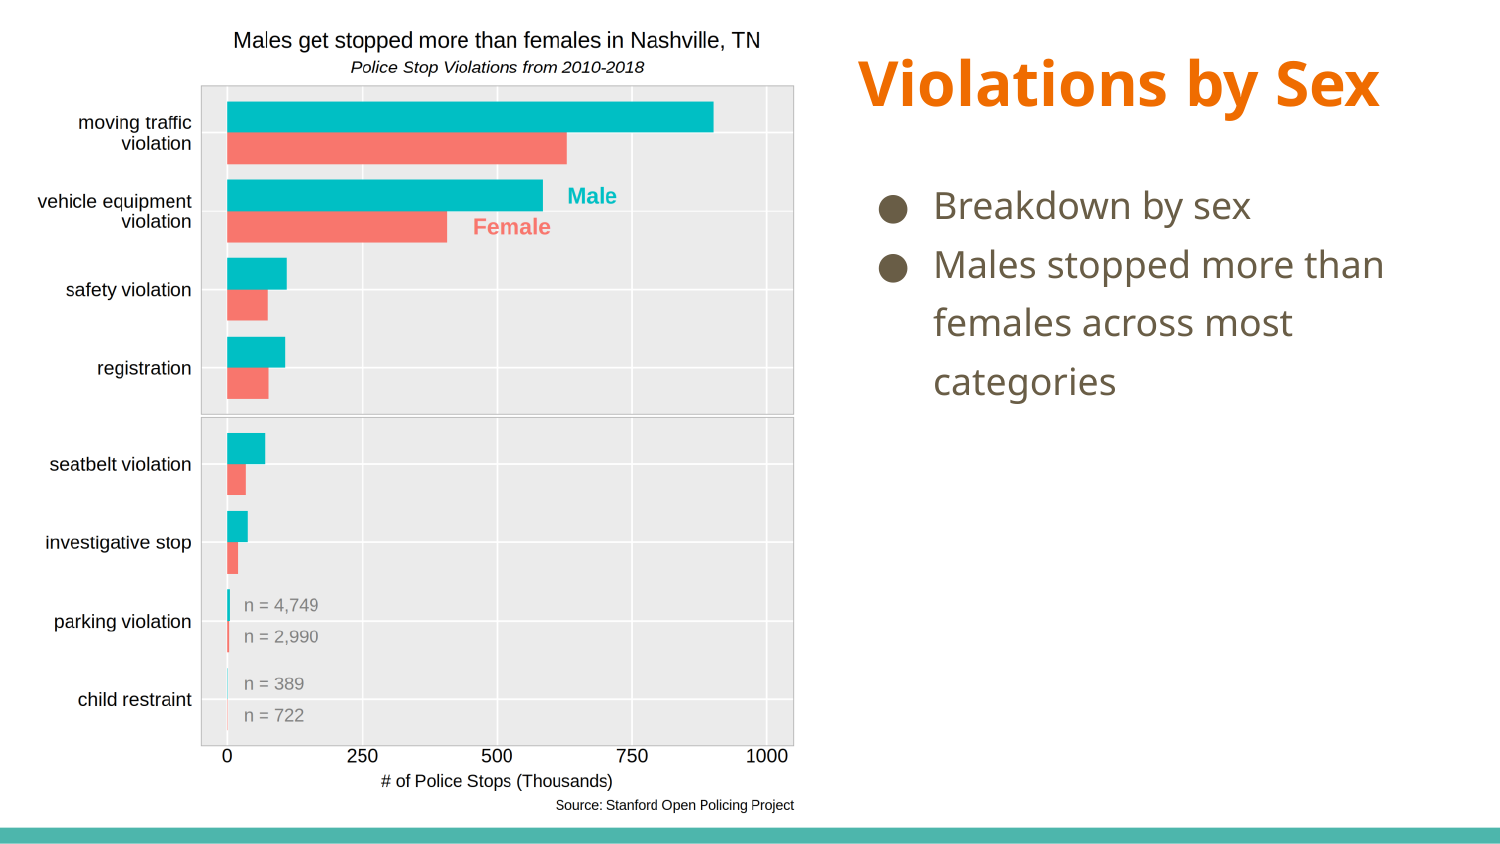

# Violations by Sex
Breakdown by sex
Males stopped more than females across most categories